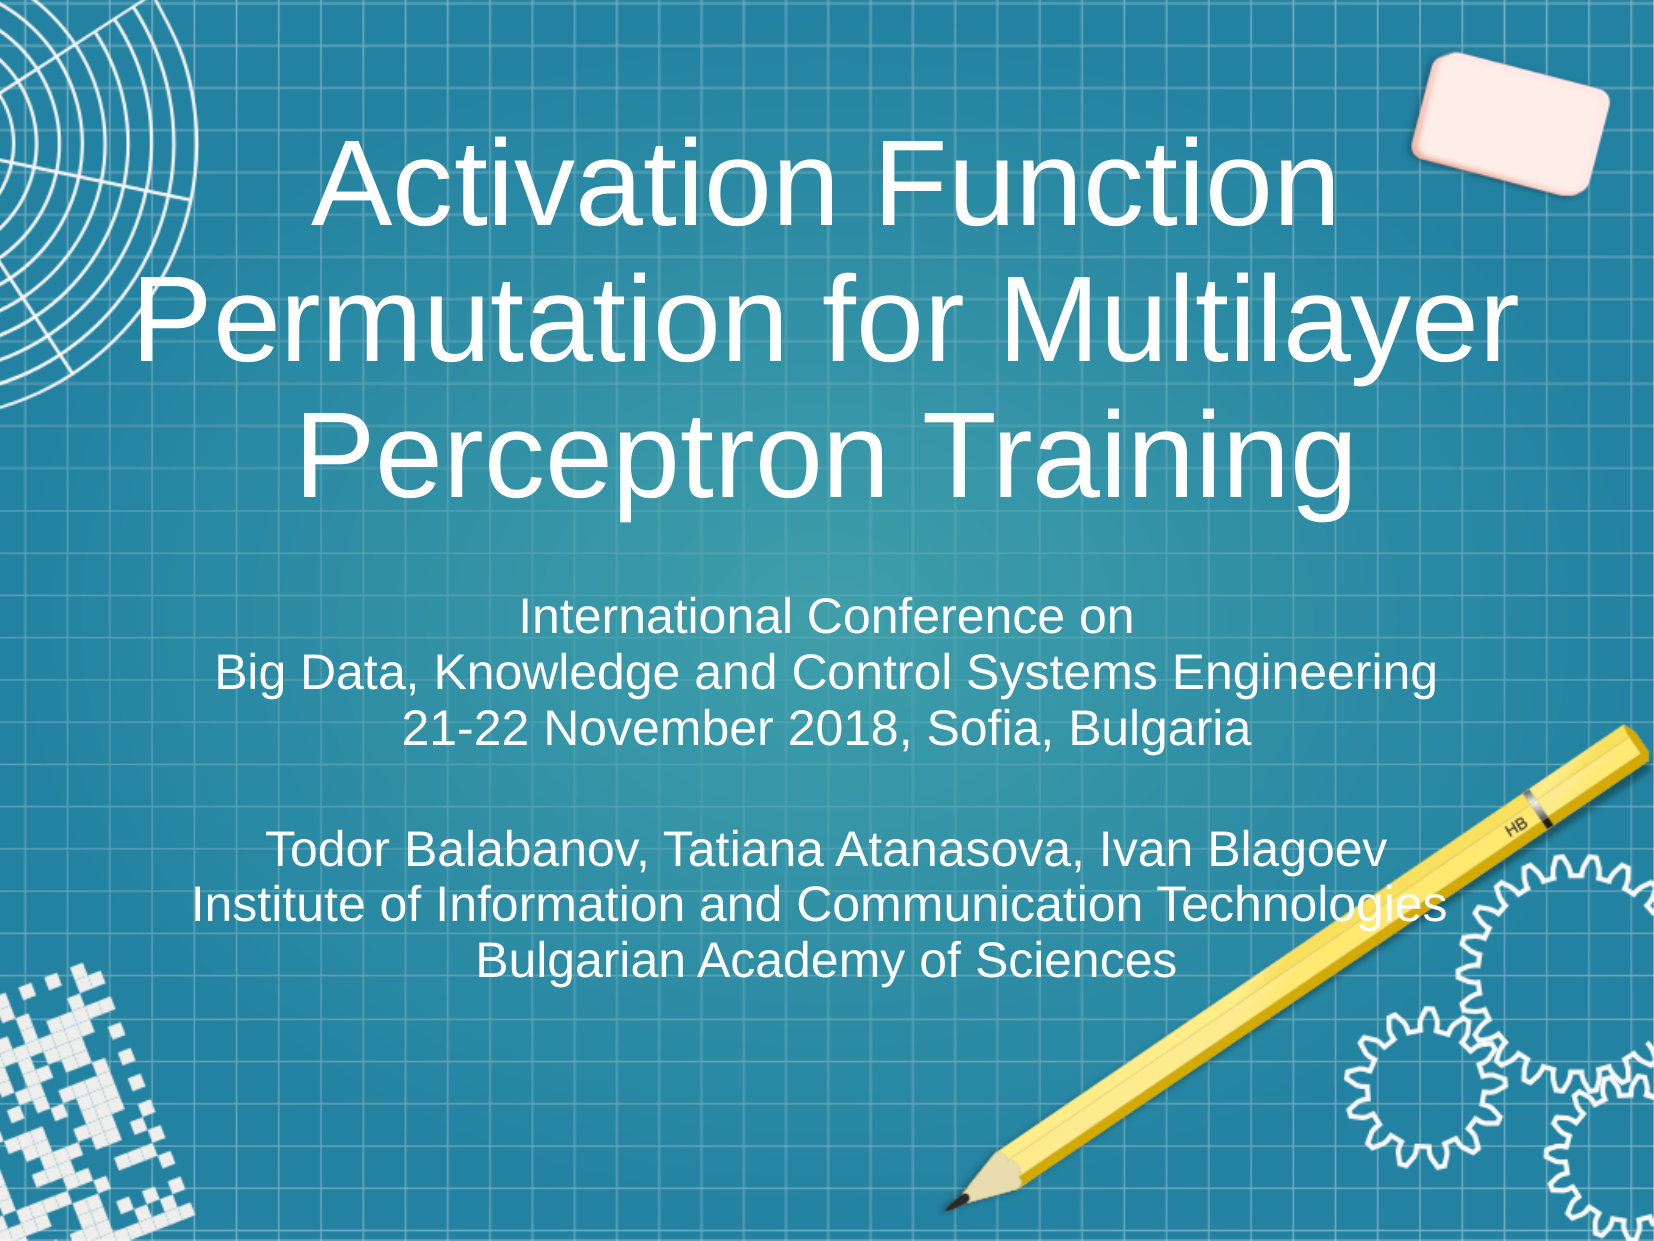

# Activation Function Permutation for Multilayer Perceptron Training
International Conference on
Big Data, Knowledge and Control Systems Engineering
21-22 November 2018, Sofia, Bulgaria
Todor Balabanov, Tatiana Atanasova, Ivan Blagoev
Institute of Information and Communication Technologies Bulgarian Academy of Sciences